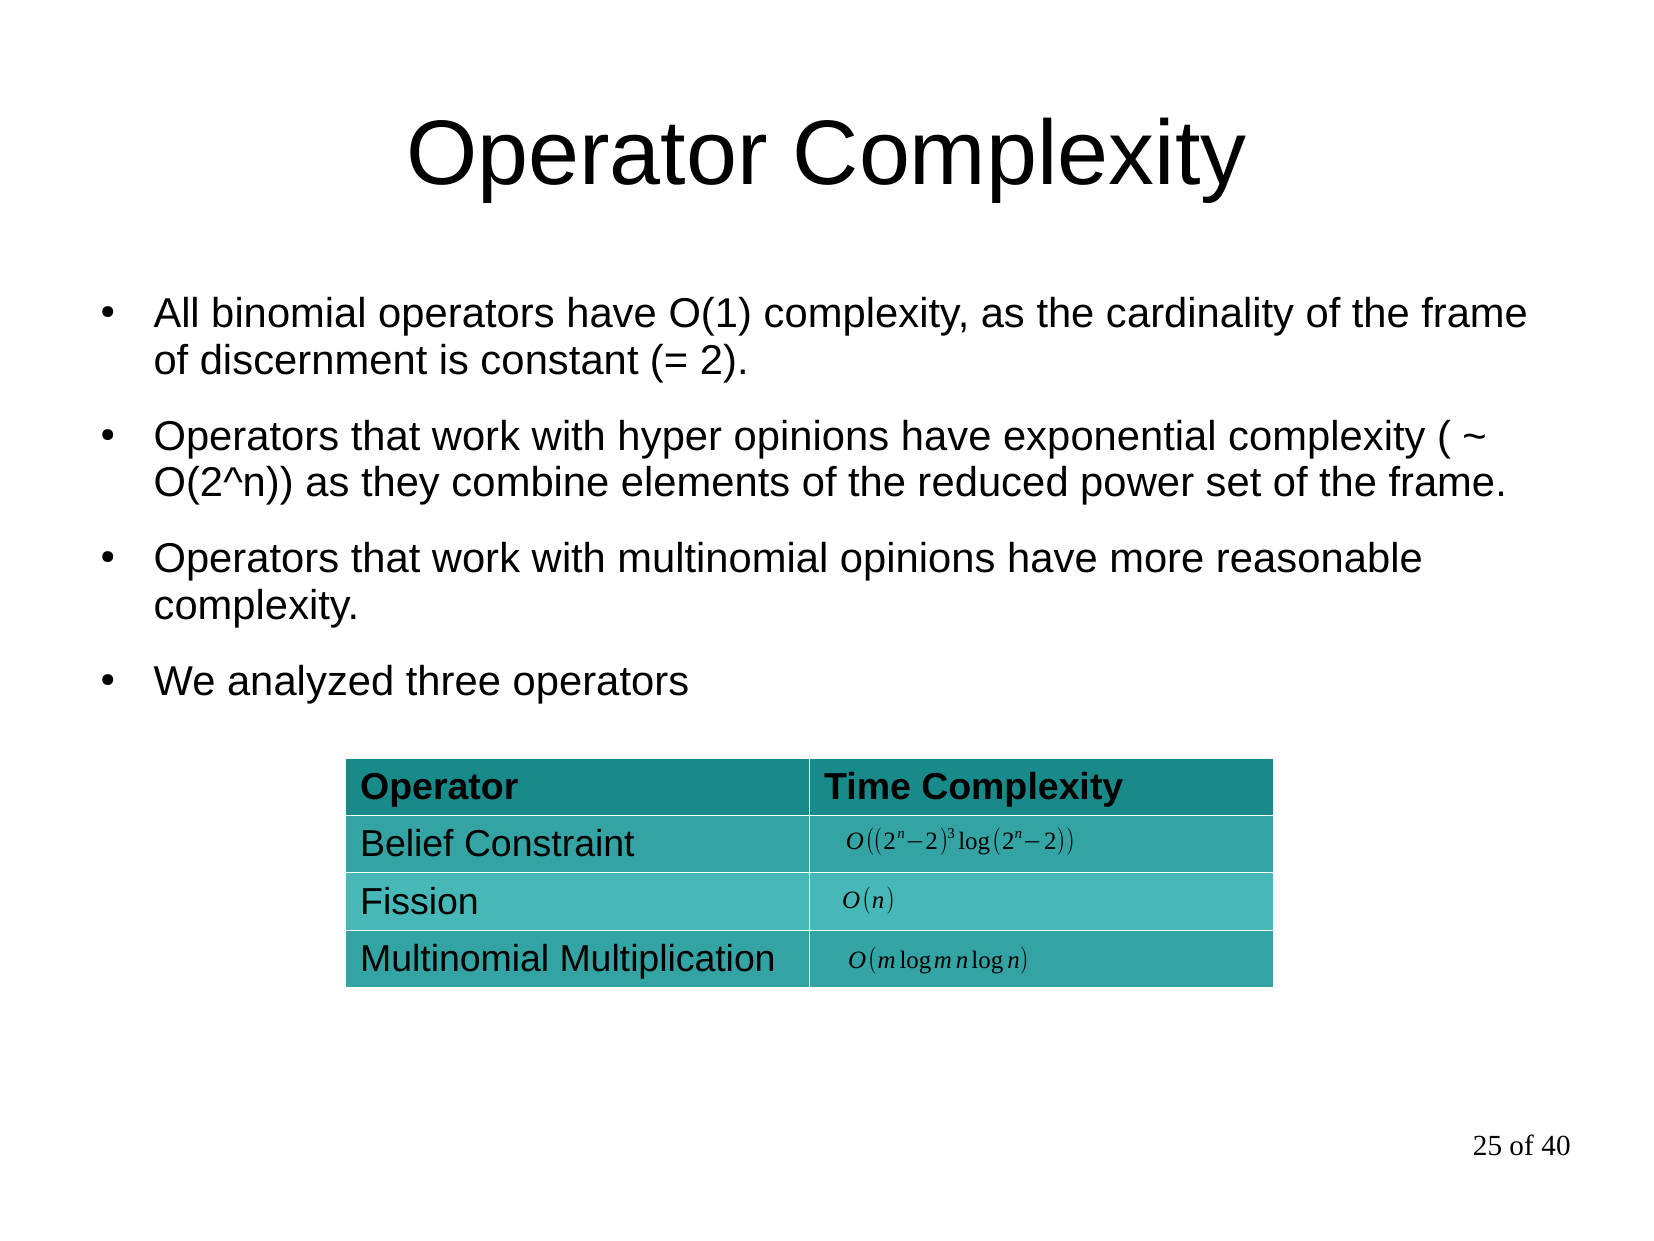

# Operator Complexity
All binomial operators have O(1) complexity, as the cardinality of the frame of discernment is constant (= 2).
Operators that work with hyper opinions have exponential complexity ( ~ O(2^n)) as they combine elements of the reduced power set of the frame.
Operators that work with multinomial opinions have more reasonable complexity.
We analyzed three operators
| Operator | Time Complexity |
| --- | --- |
| Belief Constraint | |
| Fission | |
| Multinomial Multiplication | |
25